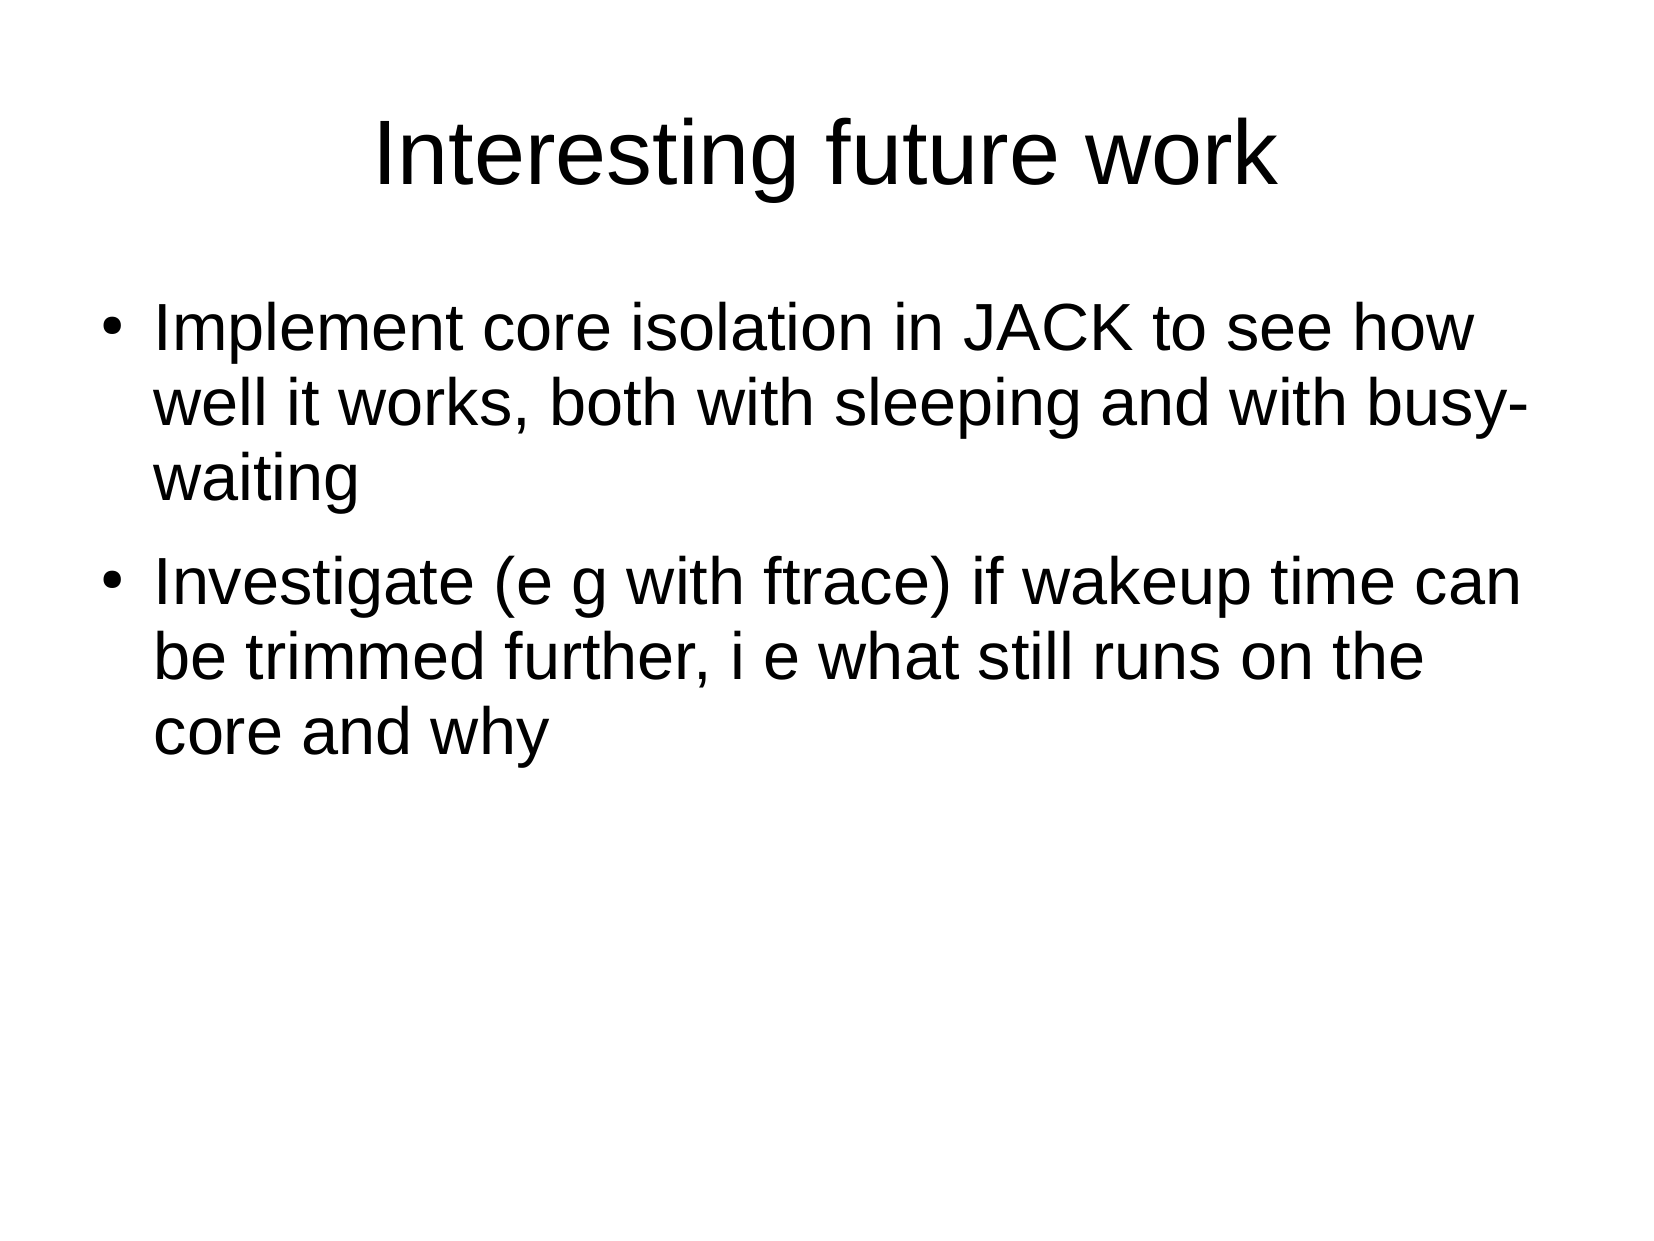

# Interesting future work
Implement core isolation in JACK to see how well it works, both with sleeping and with busy-waiting
Investigate (e g with ftrace) if wakeup time can be trimmed further, i e what still runs on the core and why